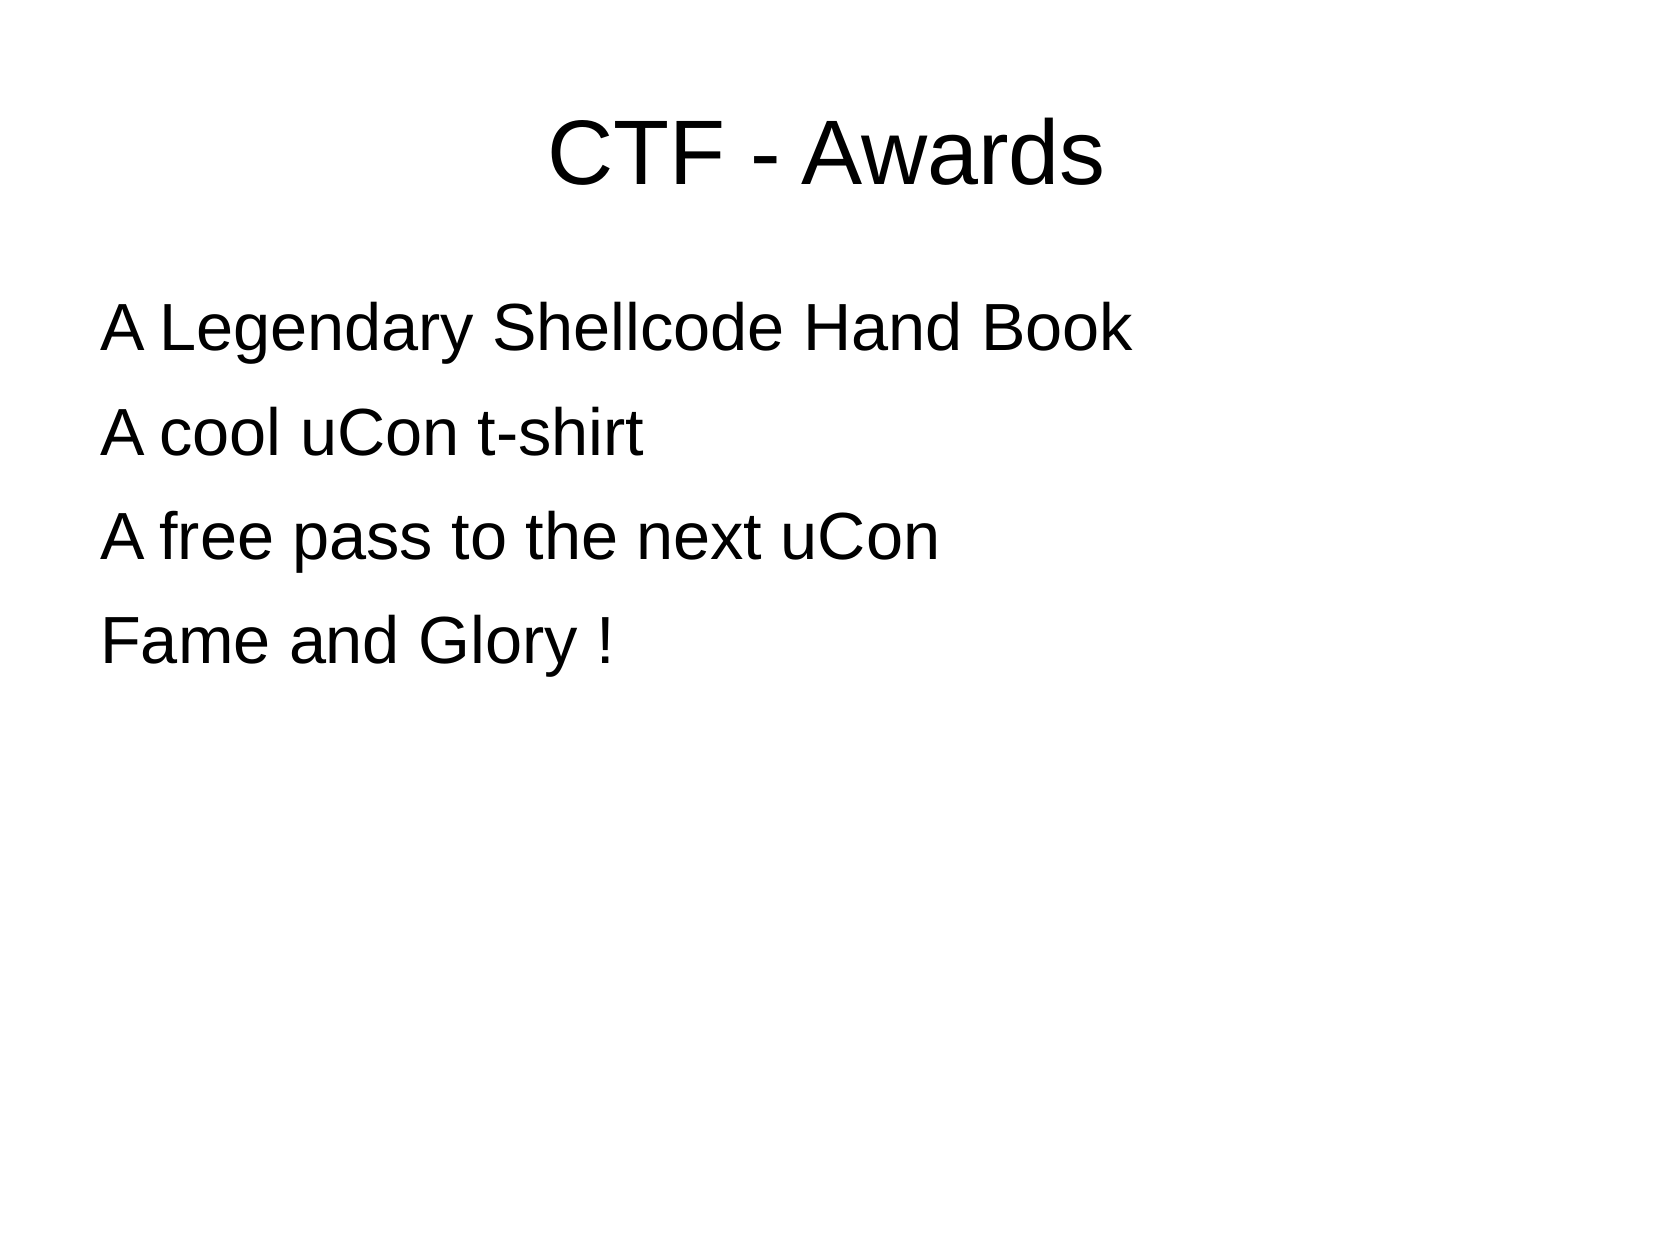

# CTF - Awards
A Legendary Shellcode Hand Book
A cool uCon t-shirt
A free pass to the next uCon
Fame and Glory !